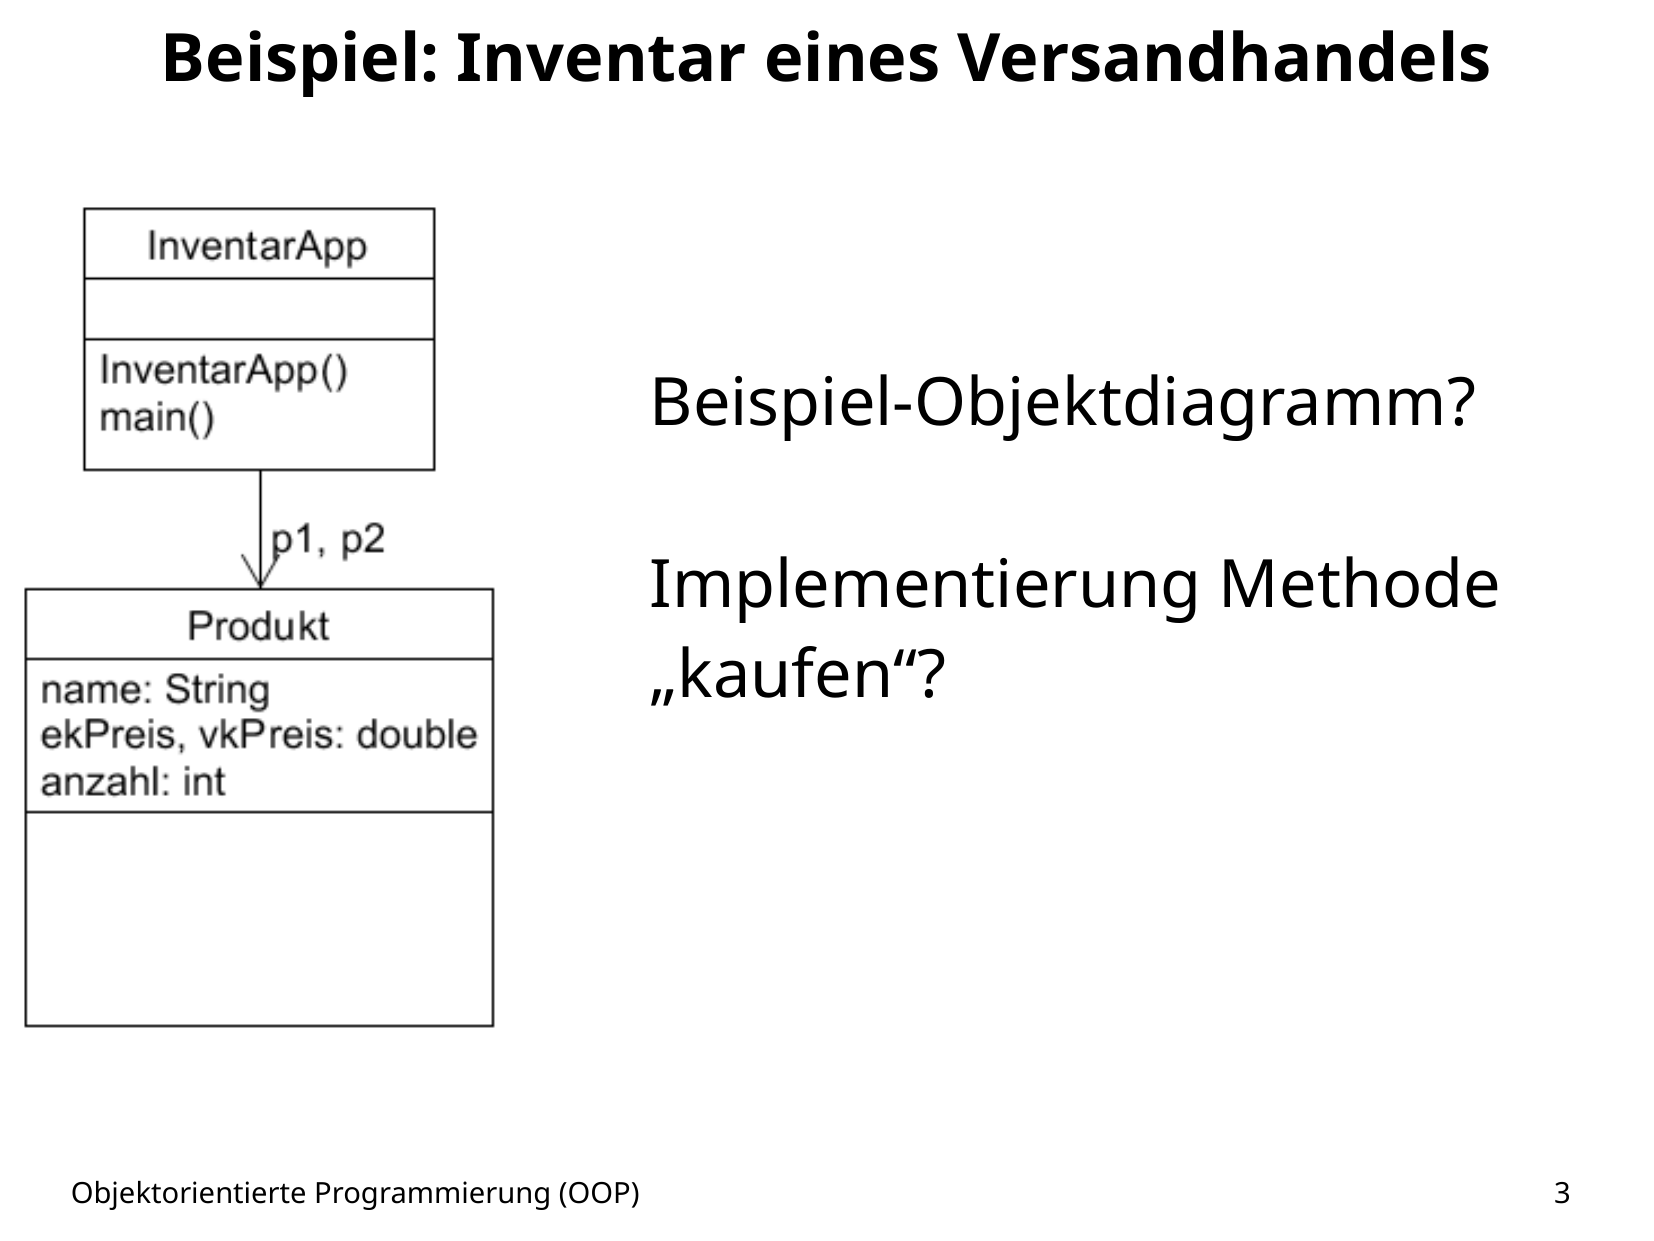

# Beispiel: Inventar eines Versandhandels
Beispiel-Objektdiagramm?
Implementierung Methode „kaufen“?
Objektorientierte Programmierung (OOP)
3